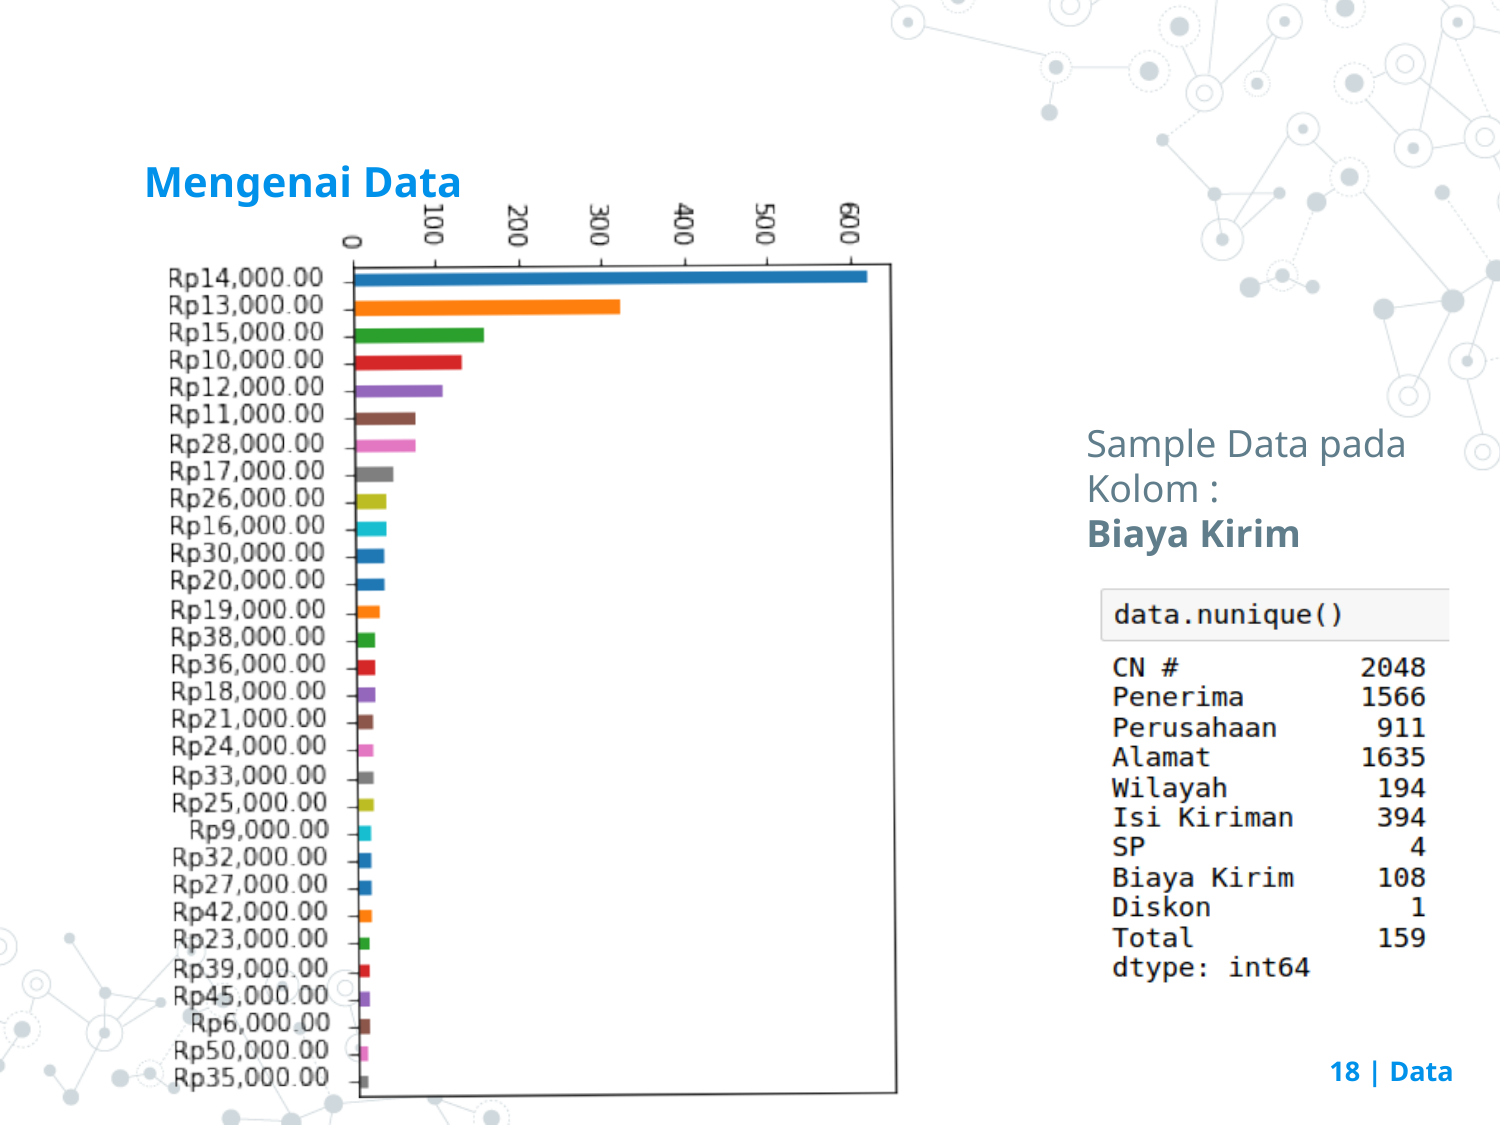

# Mengenai Data
Sample Data pada
Kolom :
Biaya Kirim
 | Data